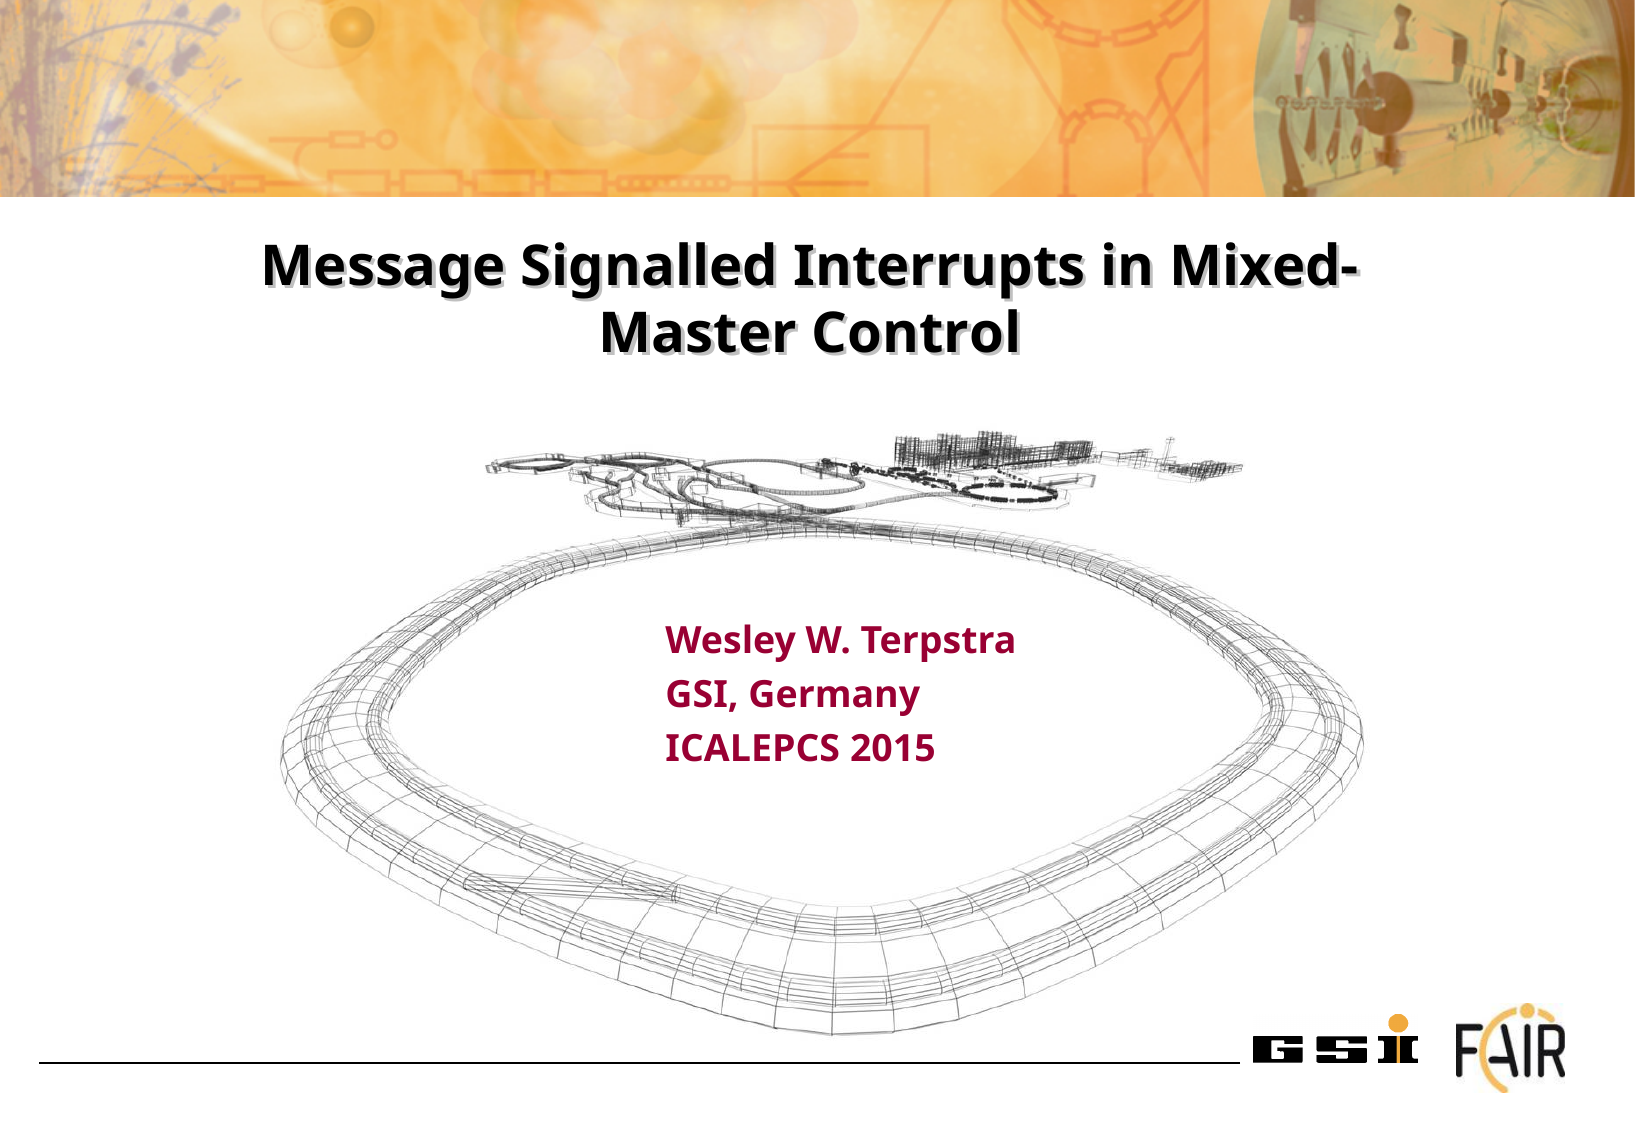

Message Signalled Interrupts in Mixed-Master Control
#
Wesley W. Terpstra
GSI, Germany
ICALEPCS 2015